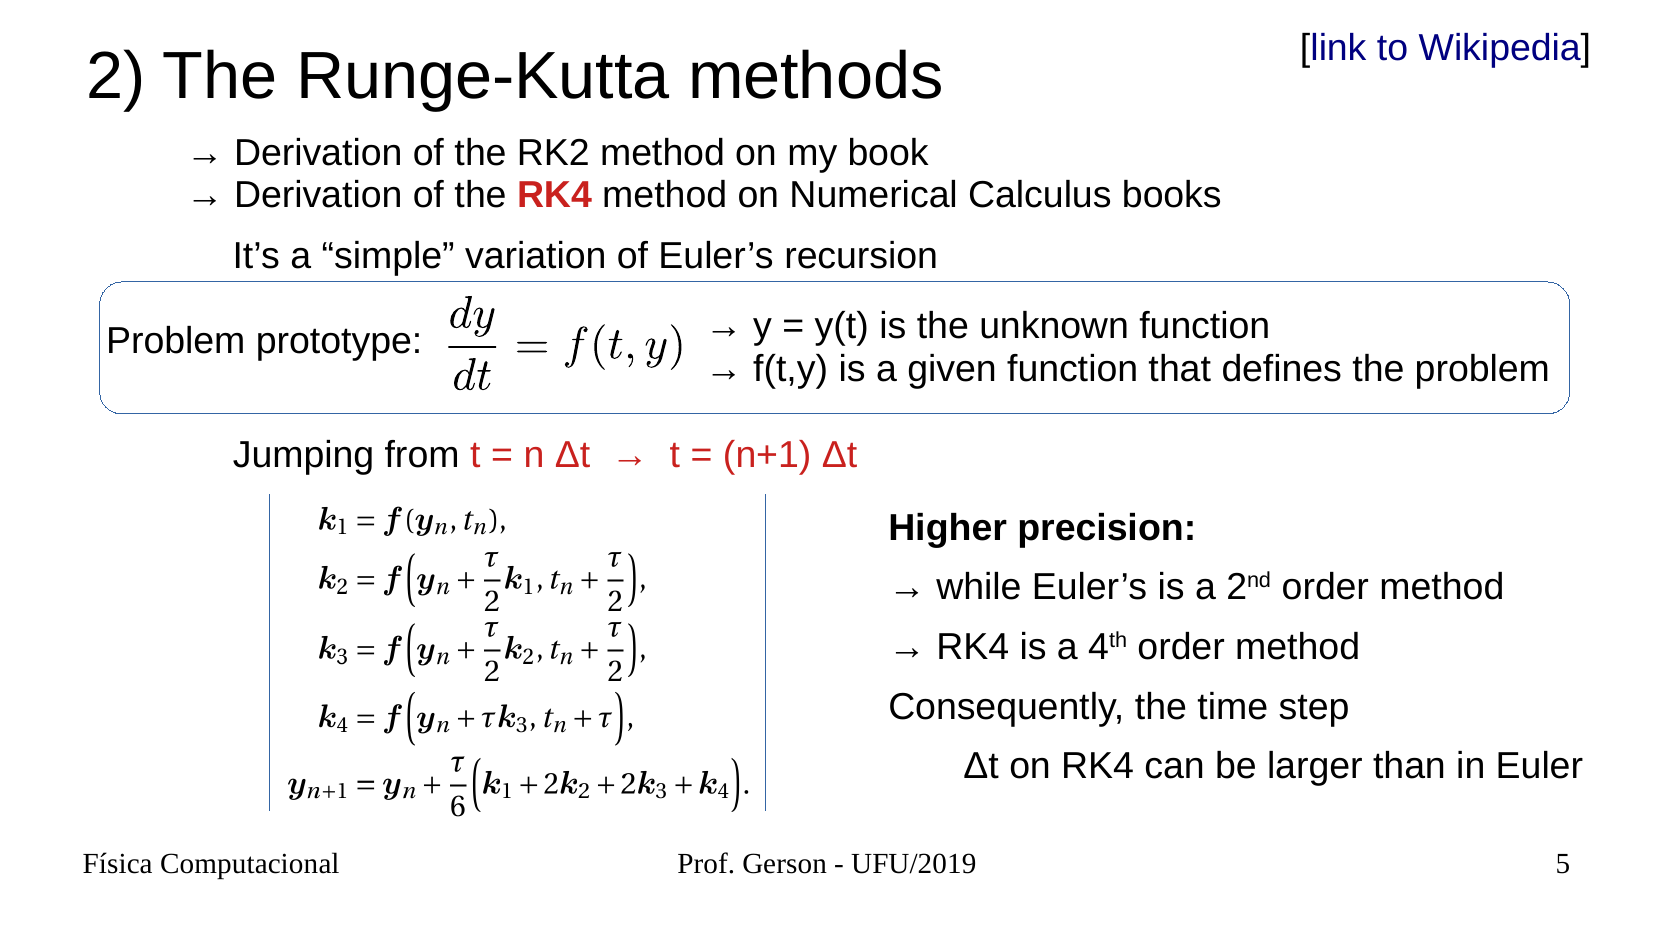

[link to Wikipedia]
2) The Runge-Kutta methods
→ Derivation of the RK2 method on my book
→ Derivation of the RK4 method on Numerical Calculus books
It’s a “simple” variation of Euler’s recursion
→ y = y(t) is the unknown function
→ f(t,y) is a given function that defines the problem
Problem prototype:
Jumping from t = n Δt → t = (n+1) Δt
Higher precision:
→ while Euler’s is a 2nd order method
→ RK4 is a 4th order method
Consequently, the time step
	Δt on RK4 can be larger than in Euler
Física Computacional
Prof. Gerson - UFU/2019
5